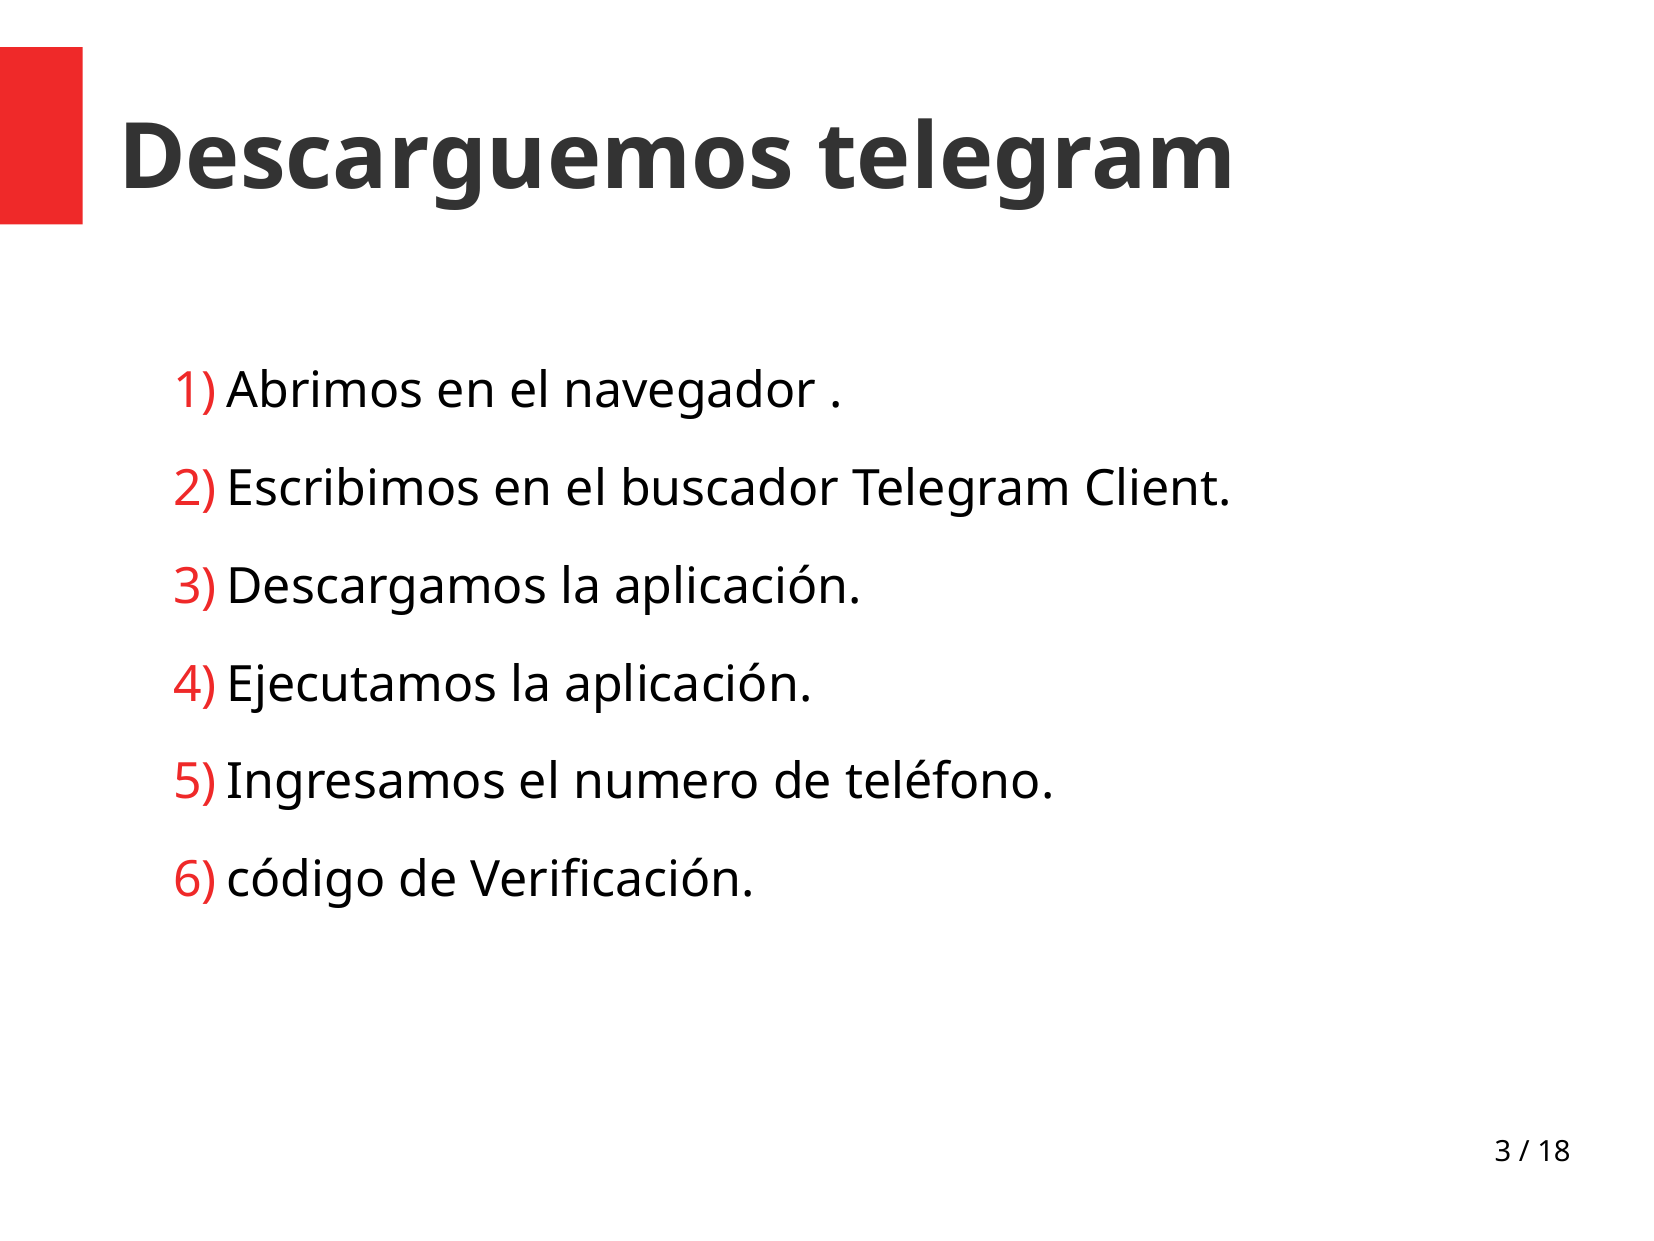

# Descarguemos telegram
Abrimos en el navegador .
Escribimos en el buscador Telegram Client.
Descargamos la aplicación.
Ejecutamos la aplicación.
Ingresamos el numero de teléfono.
código de Verificación.
3